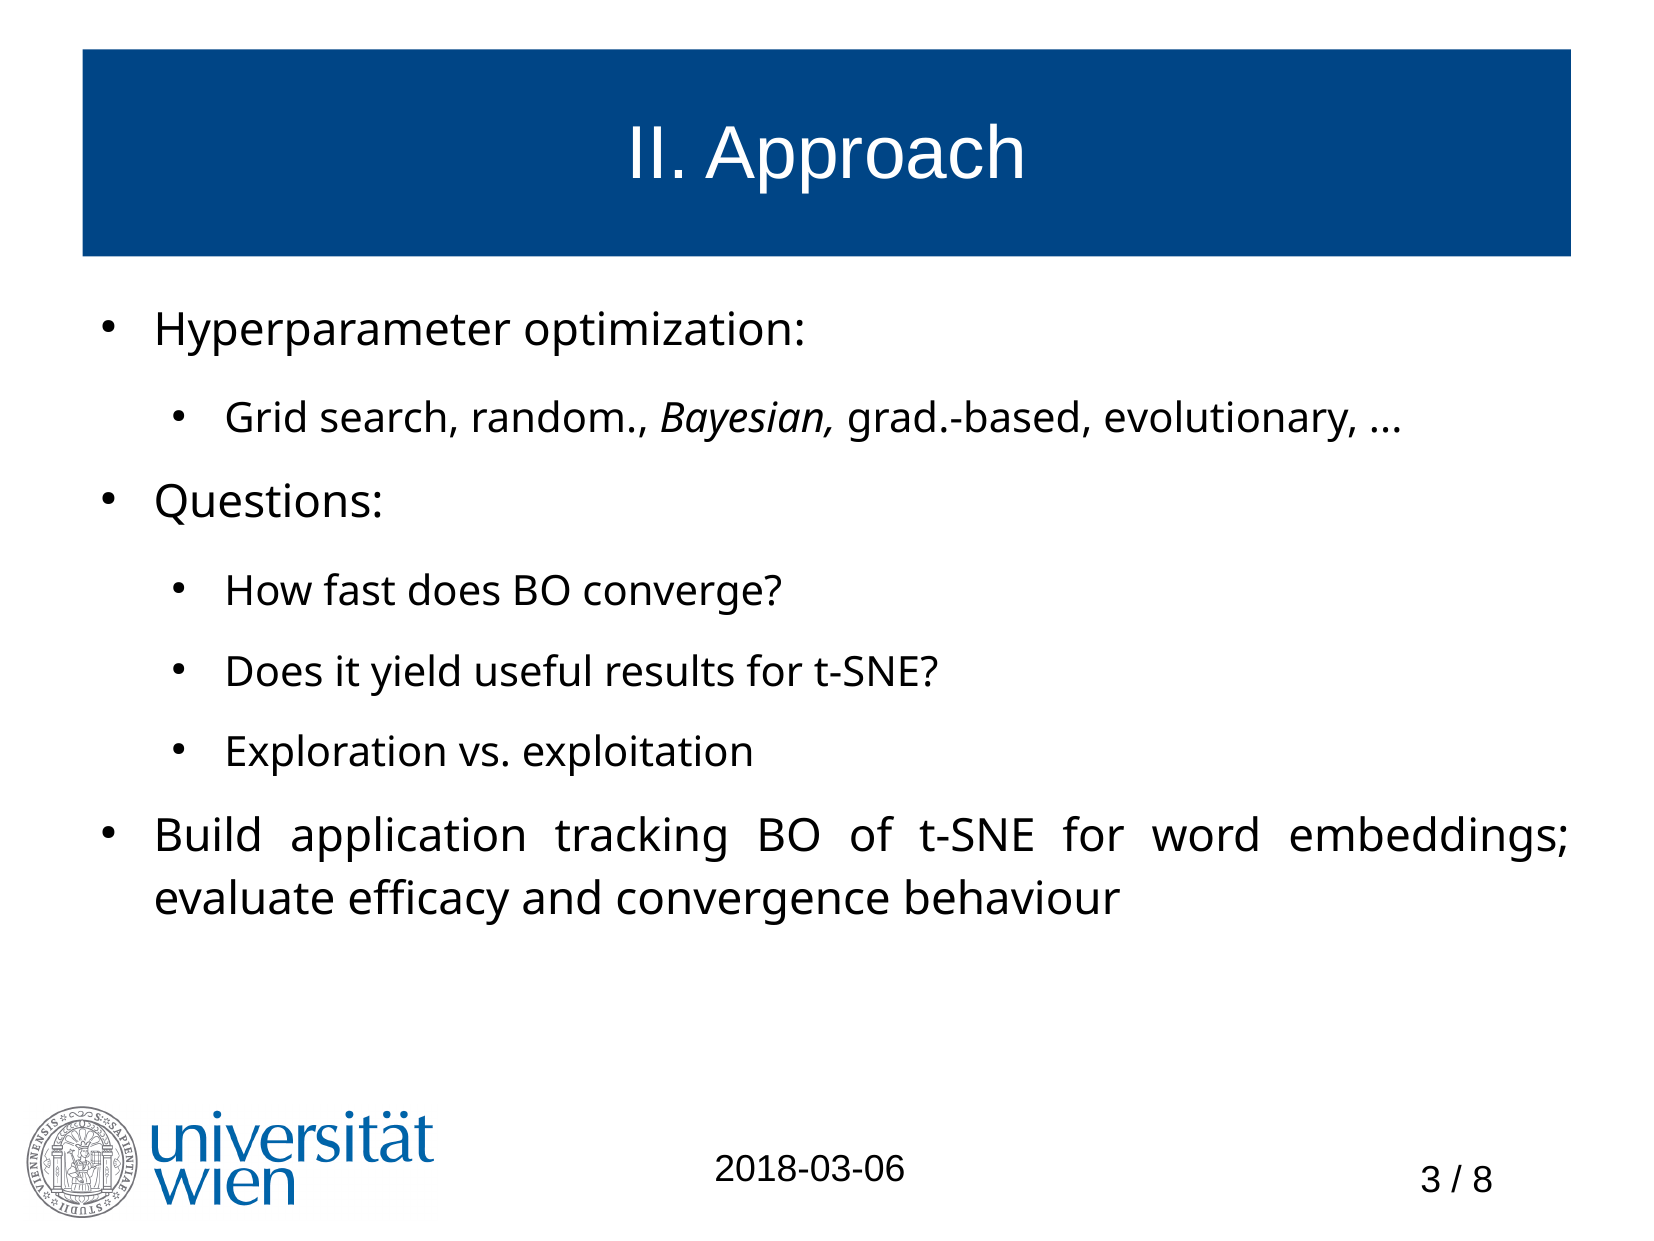

# II. Approach
Hyperparameter optimization:
Grid search, random., Bayesian, grad.-based, evolutionary, ...
Questions:
How fast does BO converge?
Does it yield useful results for t-SNE?
Exploration vs. exploitation
Build application tracking BO of t-SNE for word embeddings; evaluate efficacy and convergence behaviour